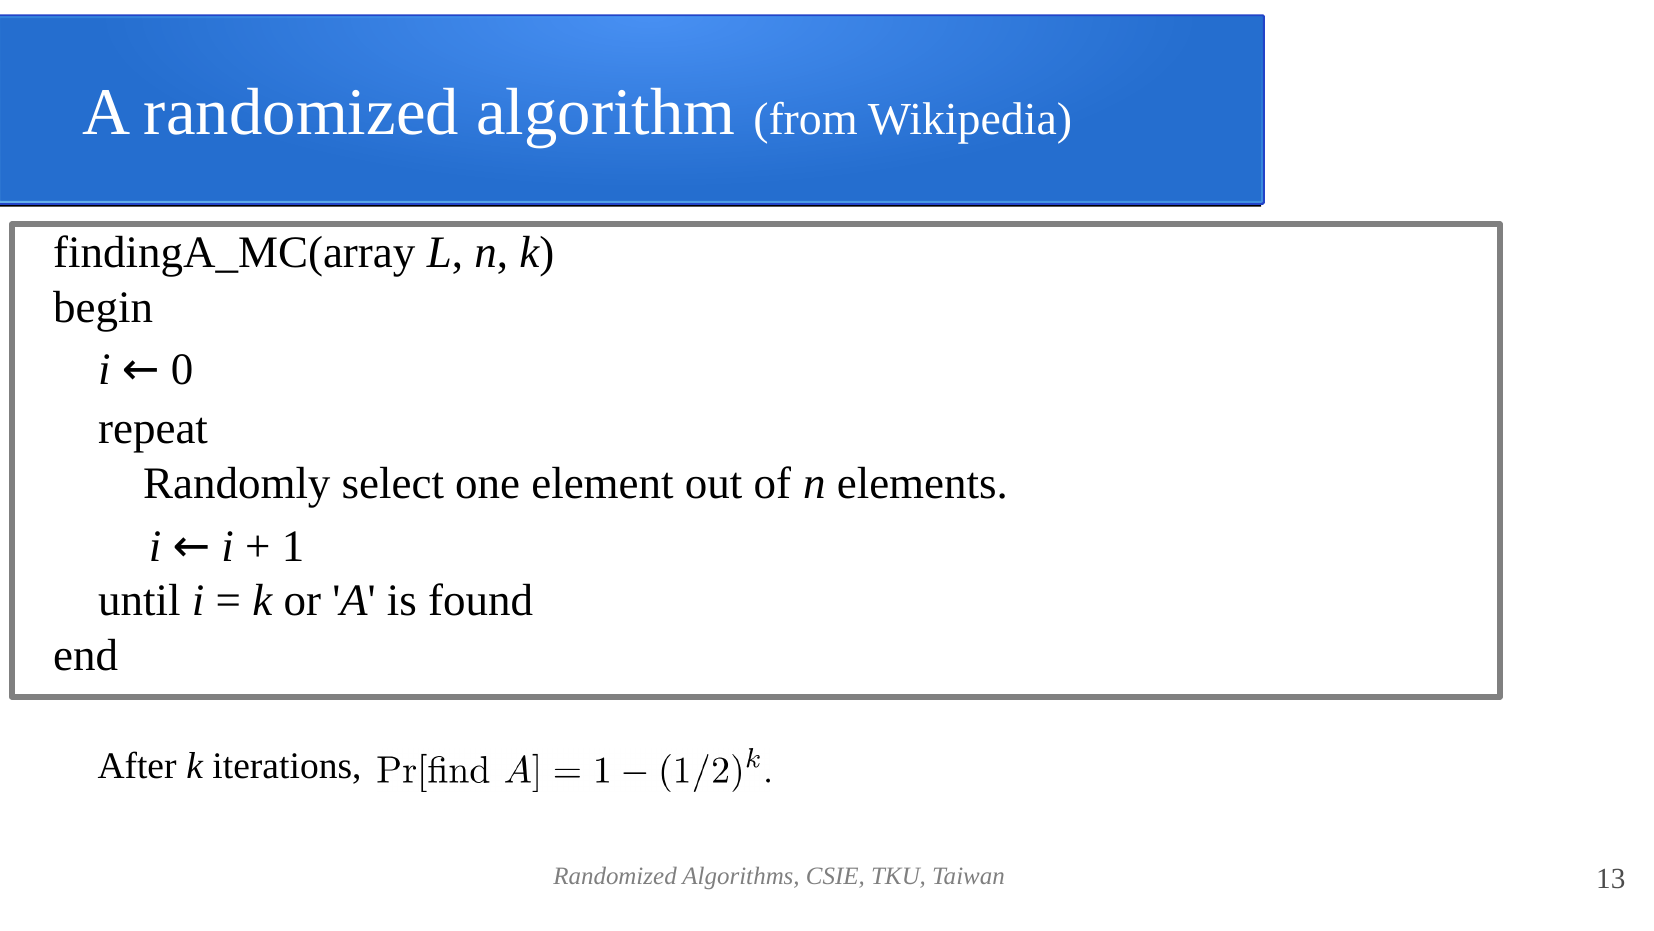

# A randomized algorithm (from Wikipedia)
findingA_MC(array L, n, k)
begin
 i ← 0
 repeat
 Randomly select one element out of n elements.
i ← i + 1
 until i = k or 'A' is found
end
After k iterations,
Randomized Algorithms, CSIE, TKU, Taiwan
13